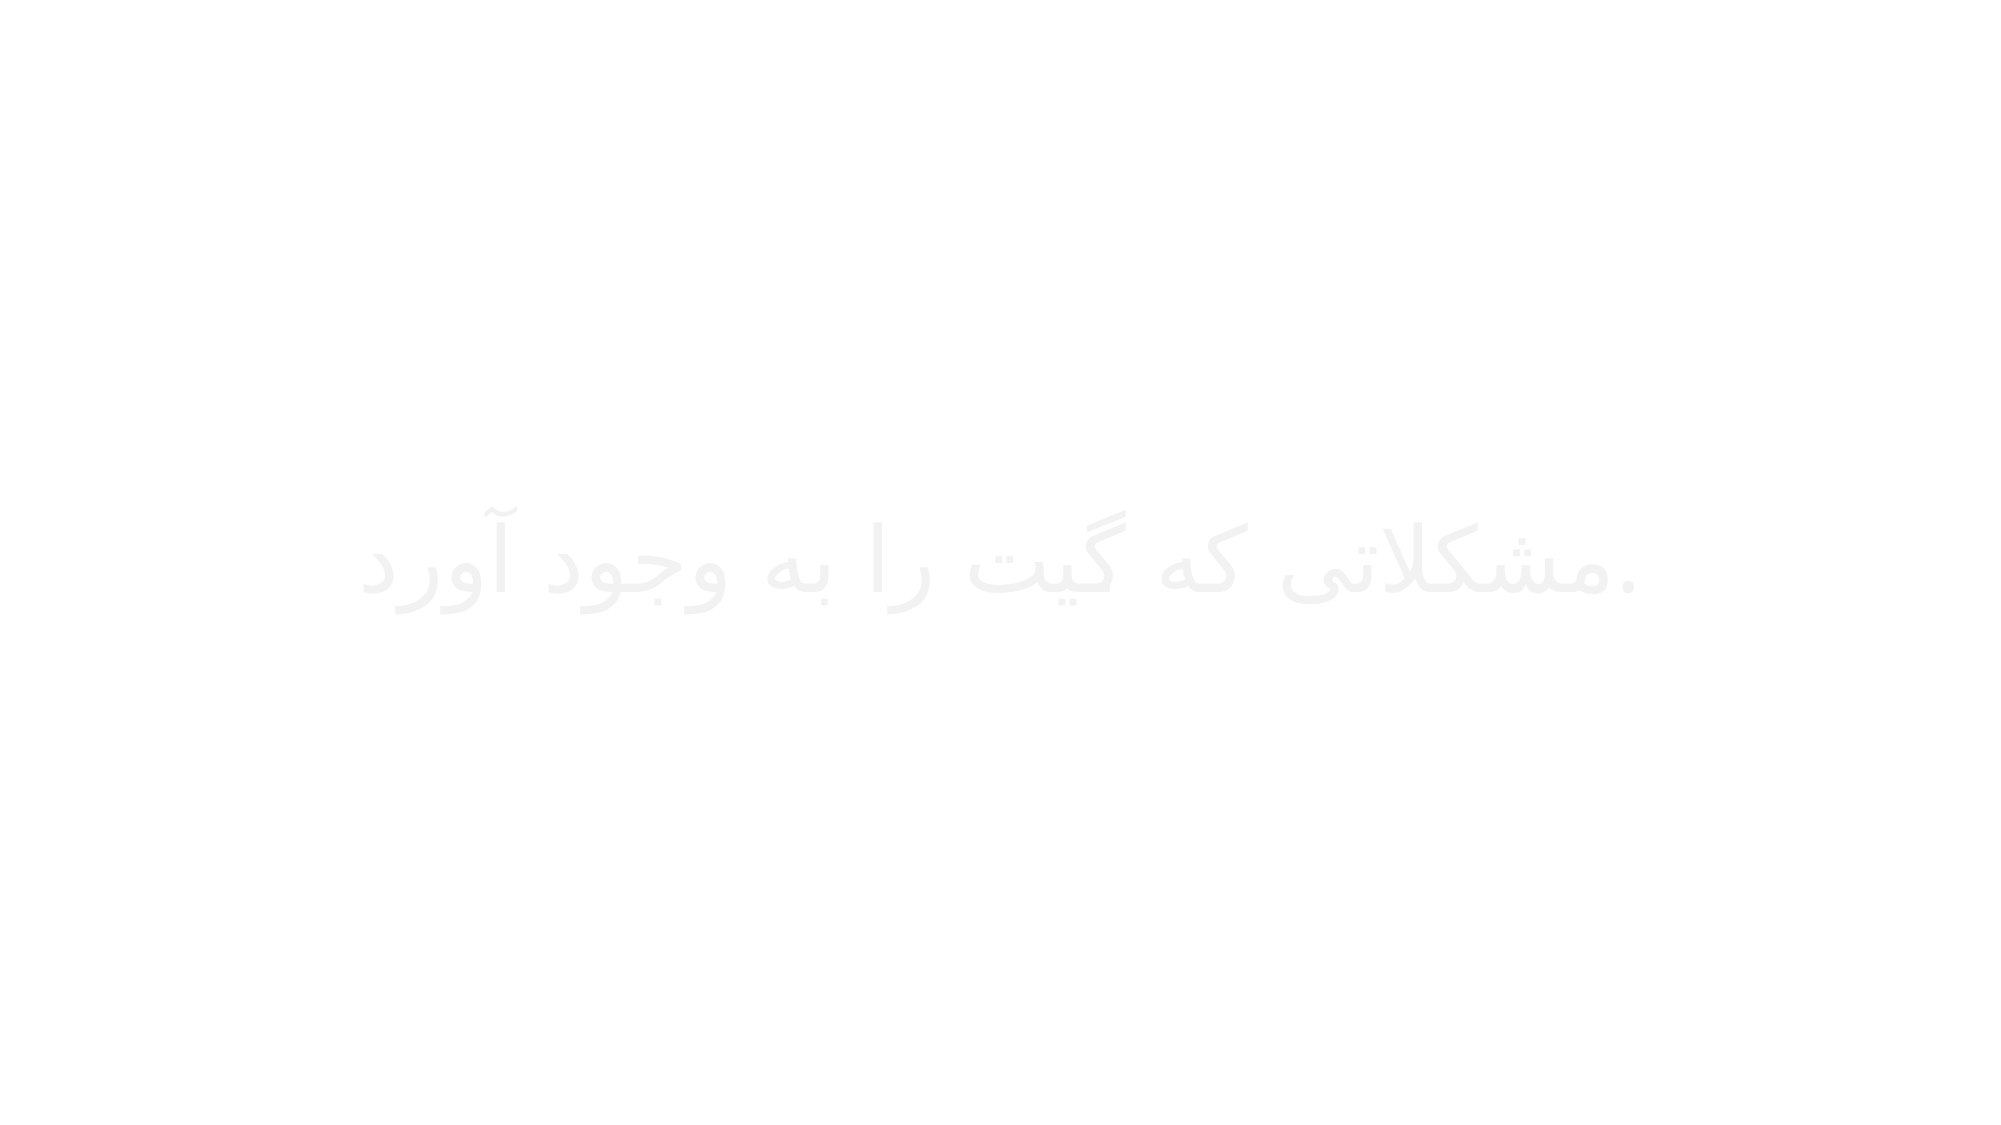

# مشکلاتی که گیت را به وجود آورد.